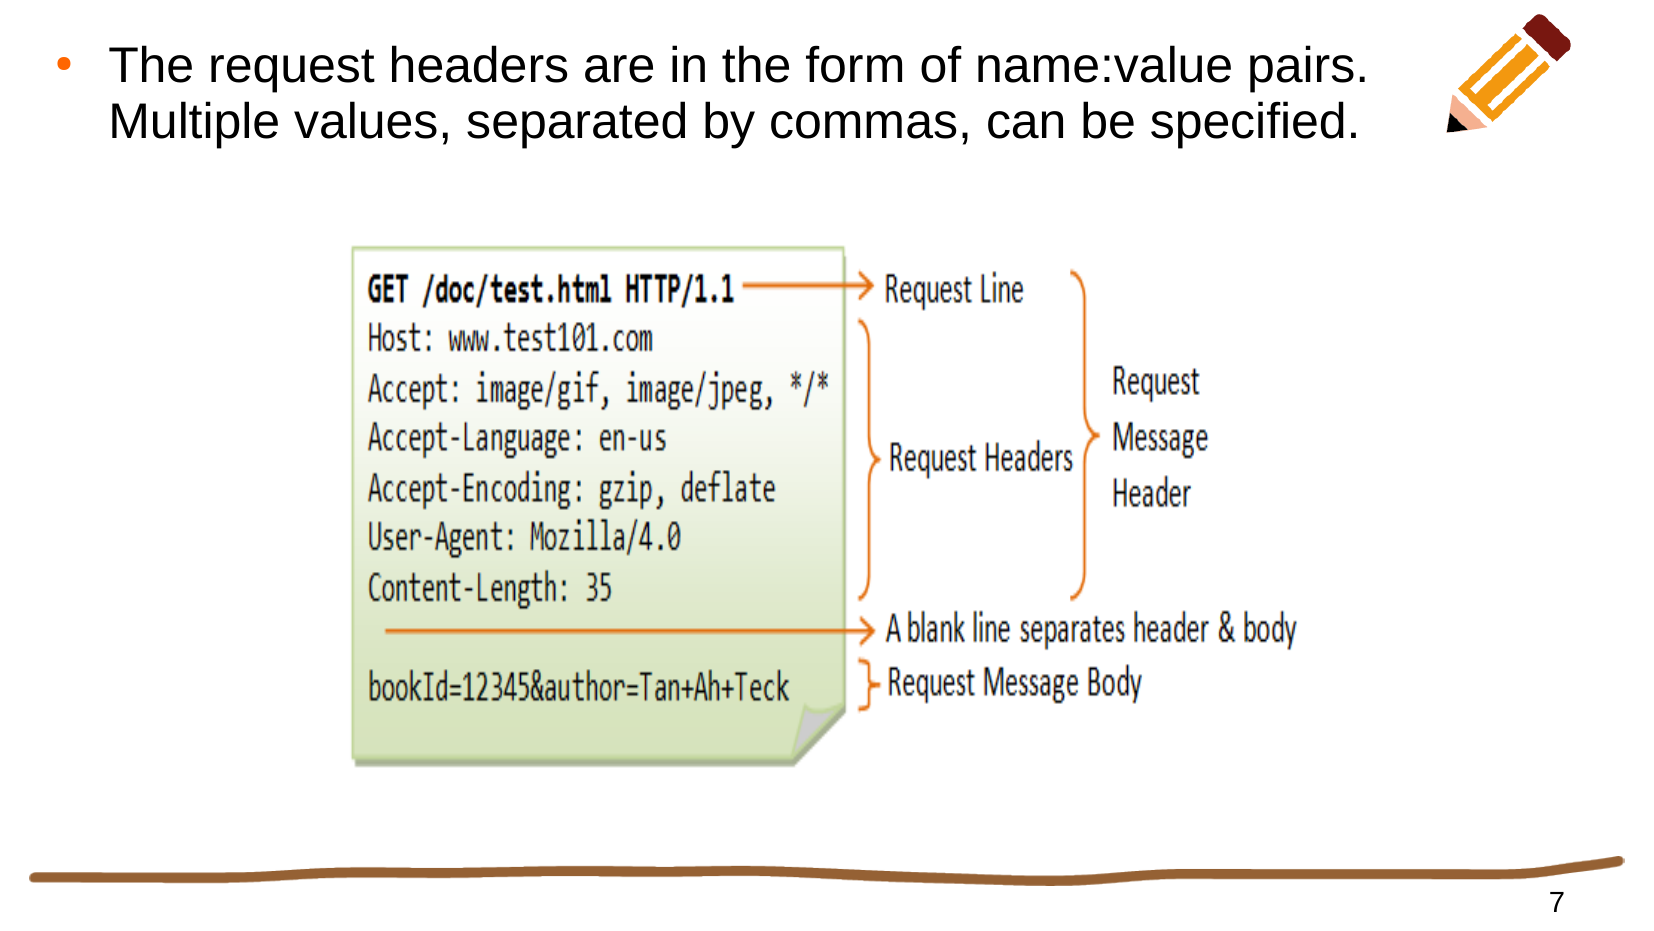

# The request headers are in the form of name:value pairs. Multiple values, separated by commas, can be specified.
7